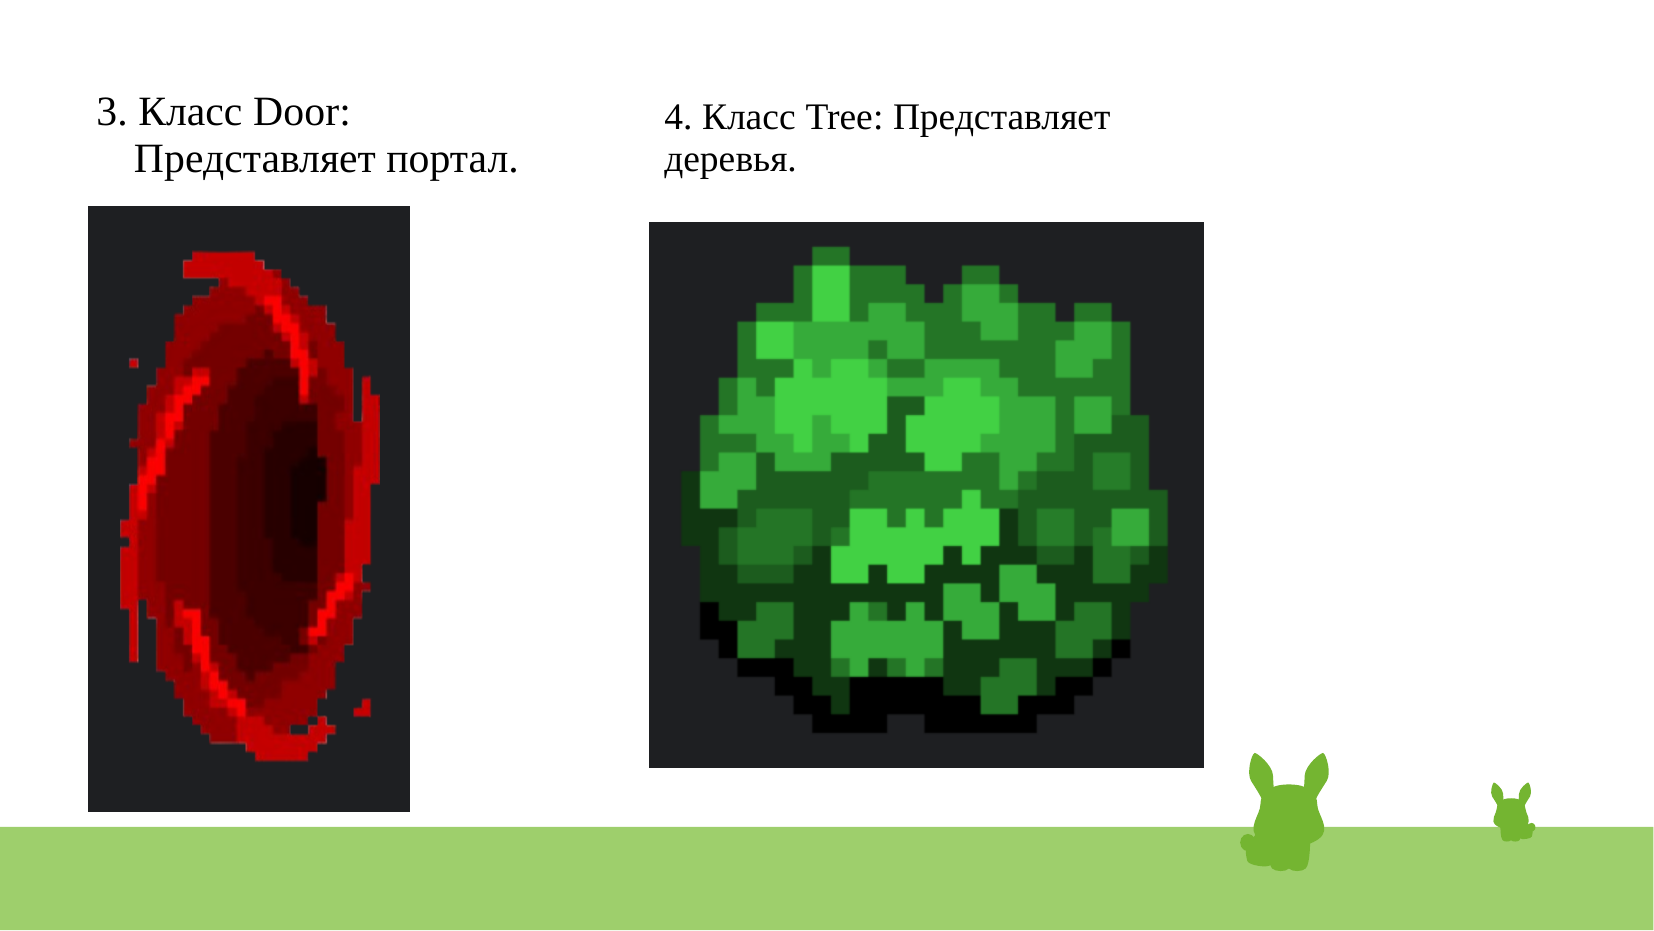

# 3. Класс Door: Представляет портал.
4. Класс Tree: Представляет деревья.